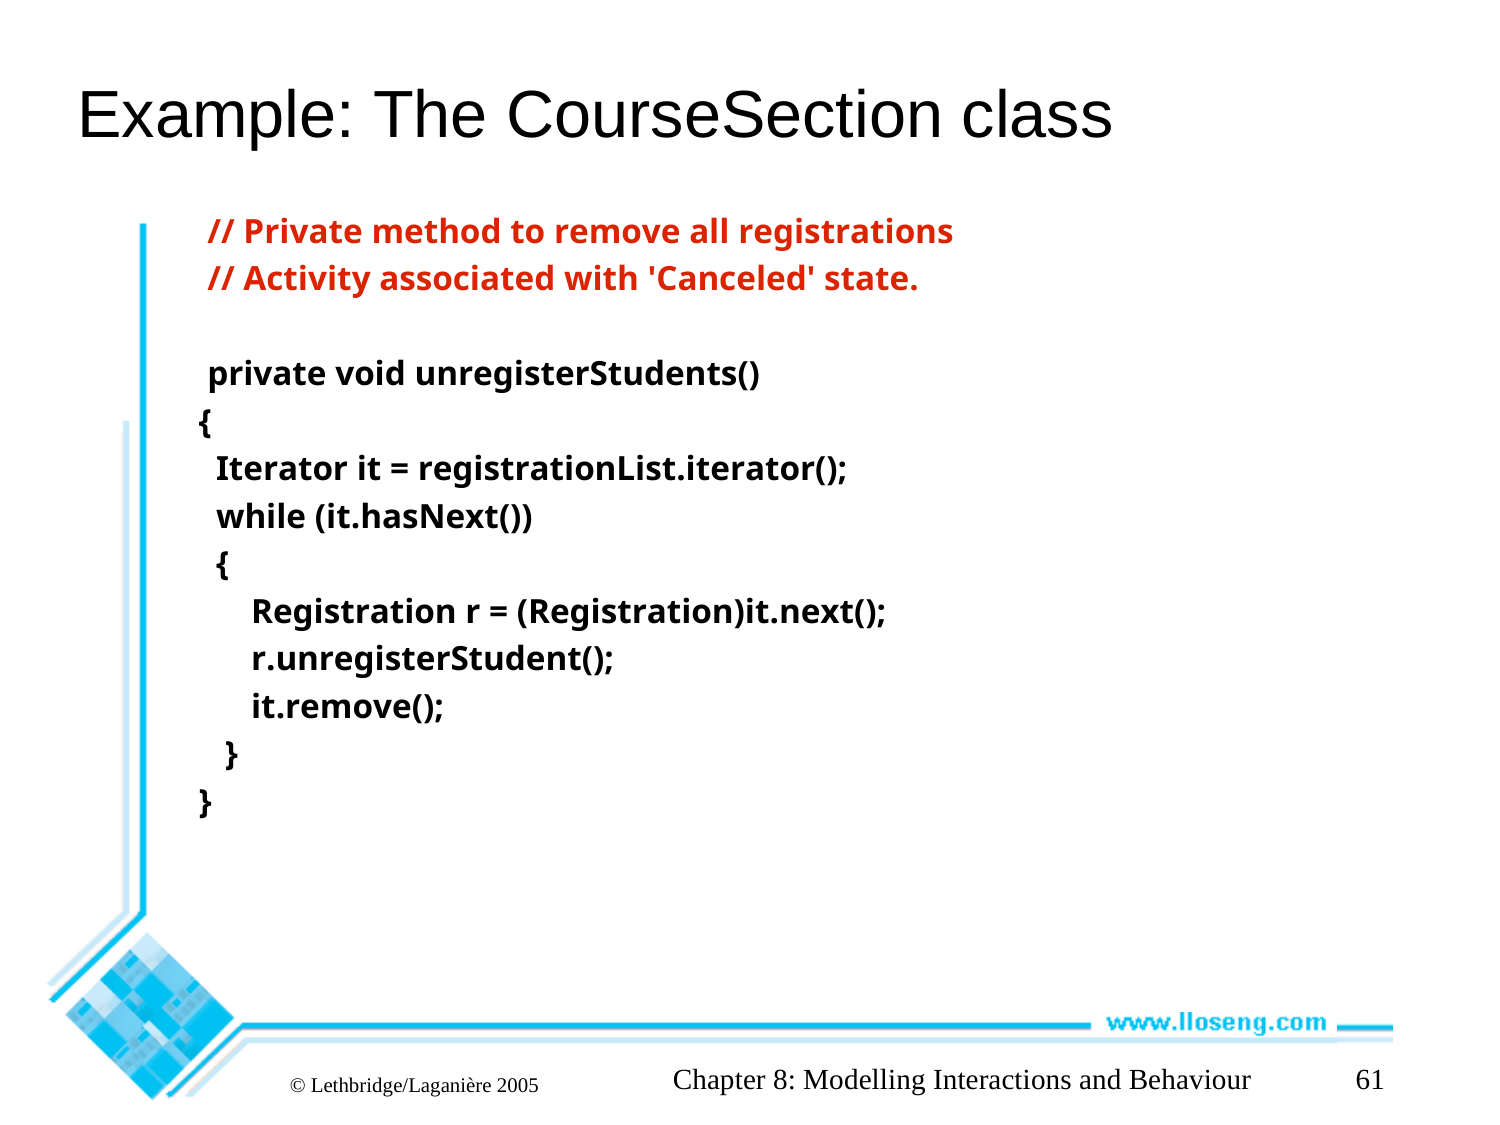

# Example: The CourseSection class
 // Private method to remove all registrations
 // Activity associated with 'Canceled' state.
 private void unregisterStudents()
 {
 Iterator it = registrationList.iterator();
 while (it.hasNext())
 {
 Registration r = (Registration)it.next();
 r.unregisterStudent();
 it.remove();
 }
 }
Chapter 8: Modelling Interactions and Behaviour
© Lethbridge/Laganière 2005